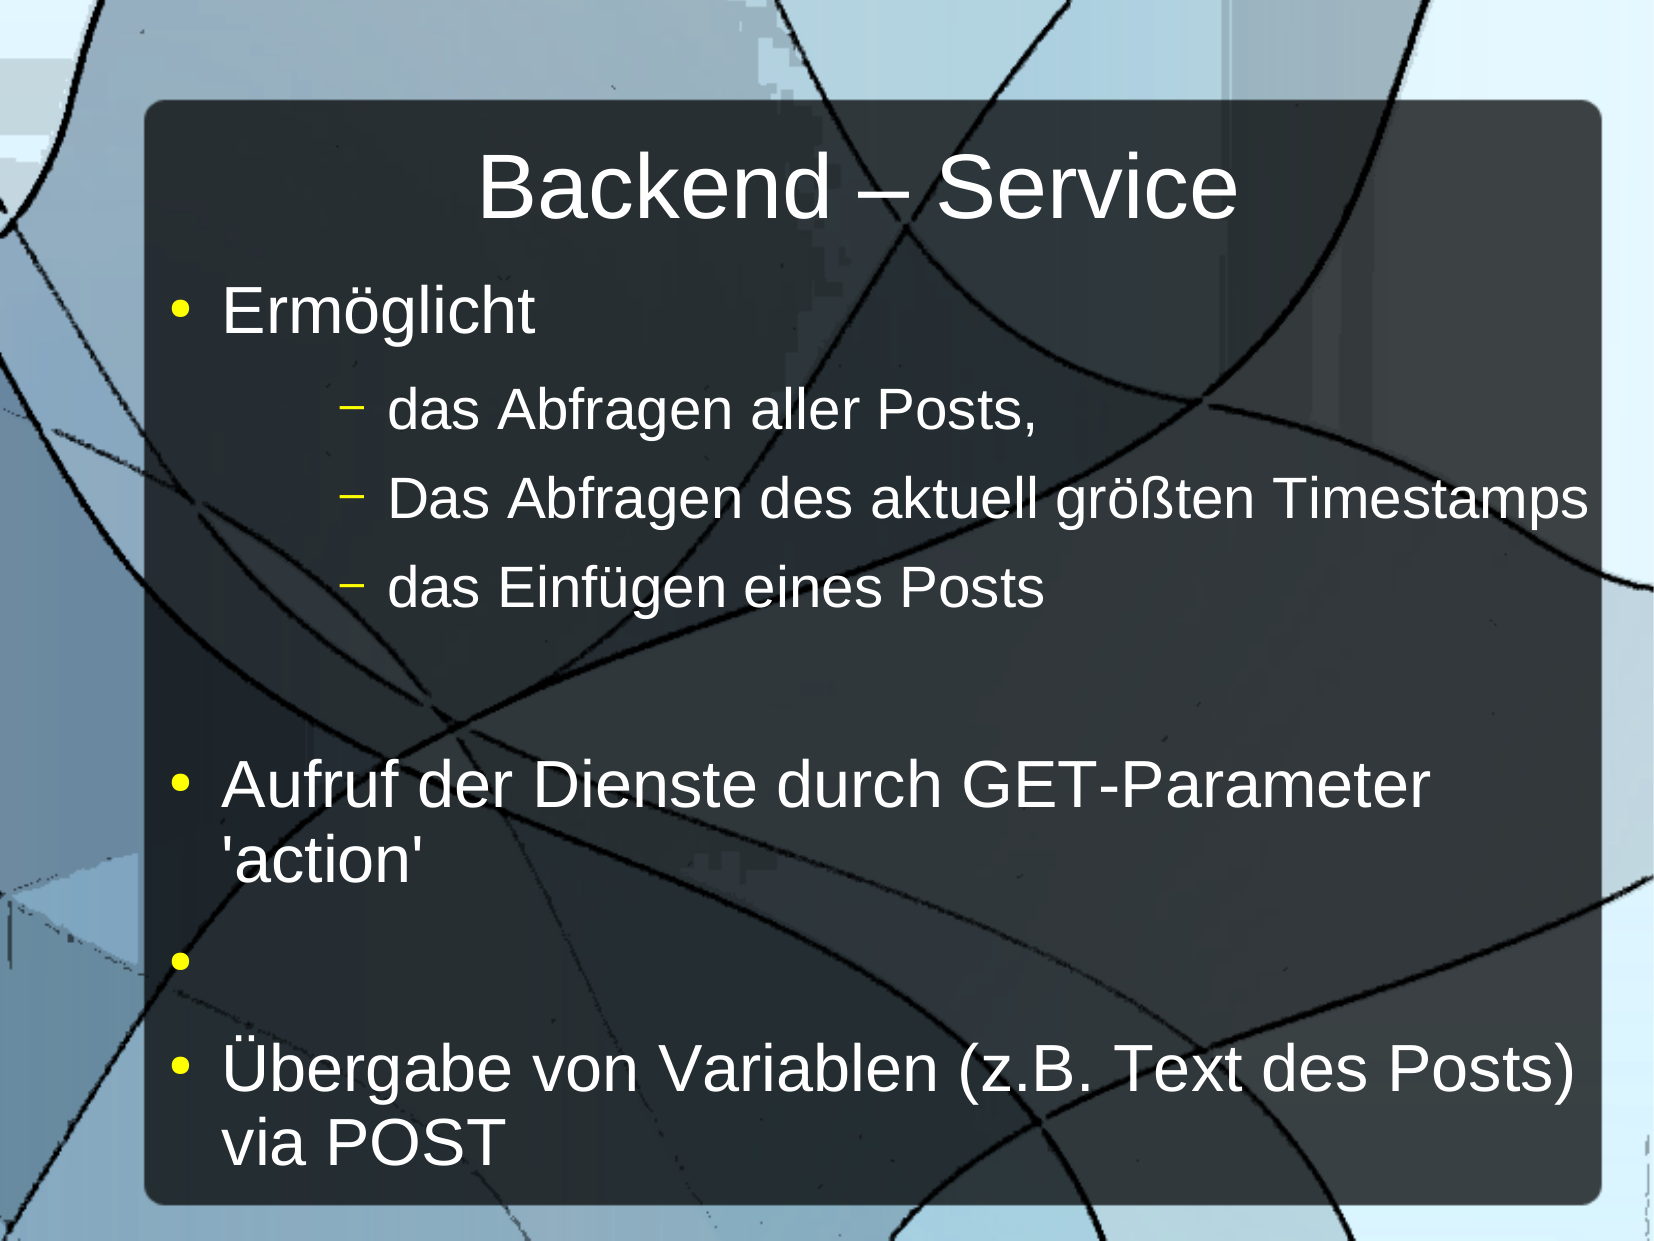

# Backend – Service
Ermöglicht
das Abfragen aller Posts,
Das Abfragen des aktuell größten Timestamps
das Einfügen eines Posts
Aufruf der Dienste durch GET-Parameter 'action'
Übergabe von Variablen (z.B. Text des Posts) via POST